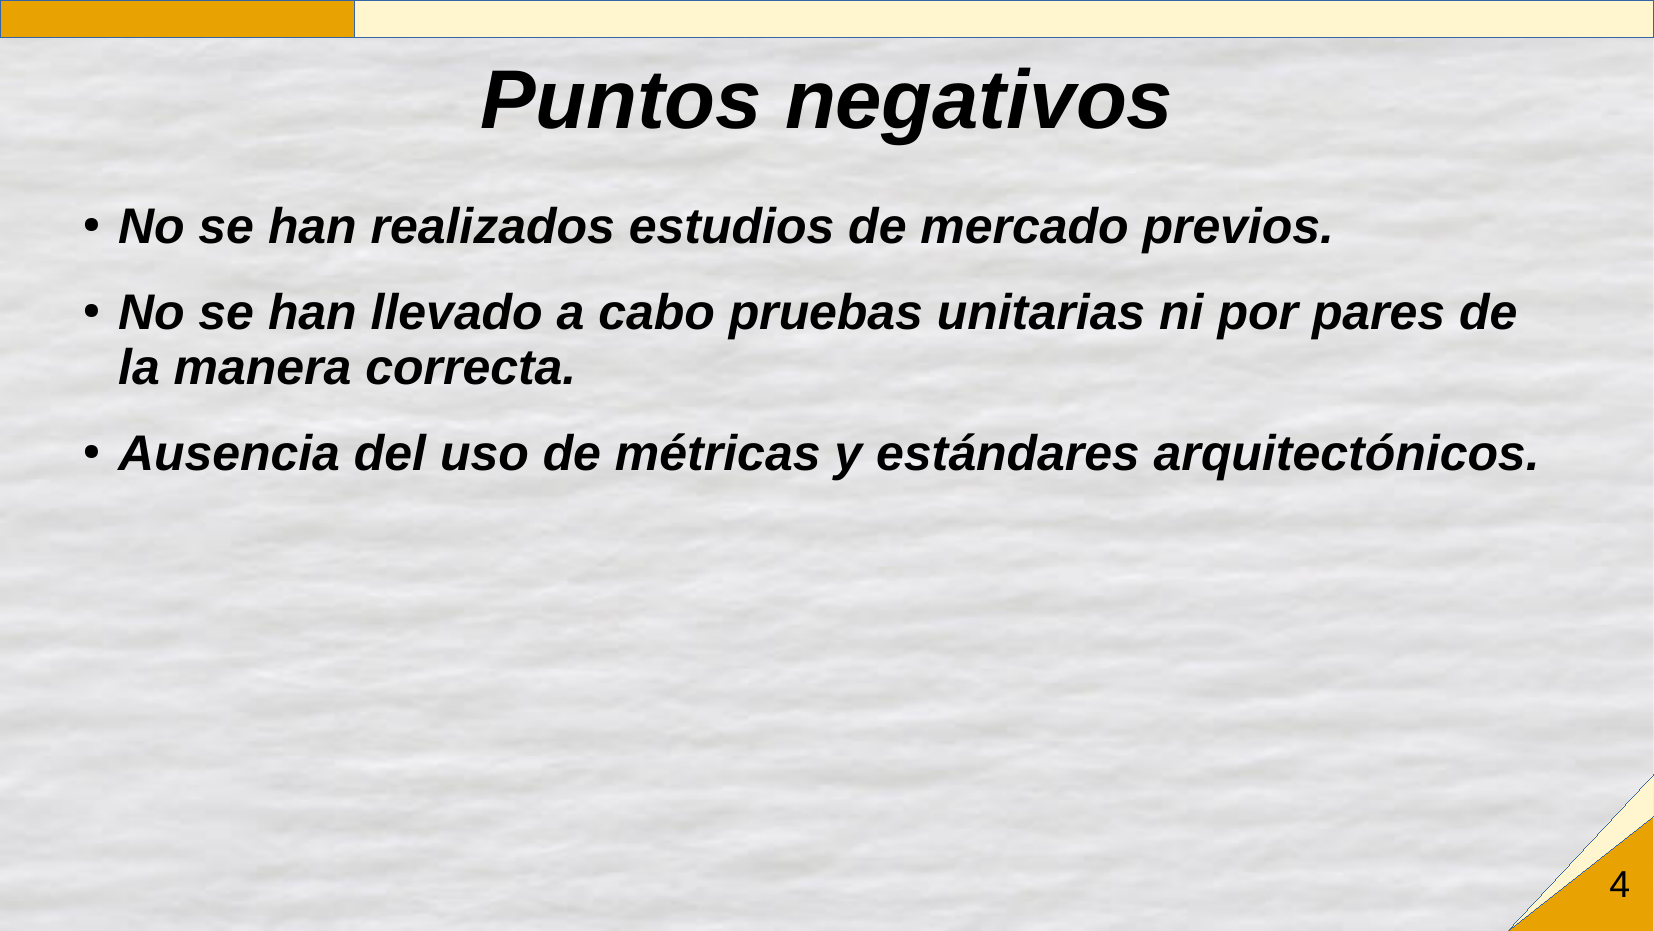

Puntos negativos
# No se han realizados estudios de mercado previos.
No se han llevado a cabo pruebas unitarias ni por pares de la manera correcta.
Ausencia del uso de métricas y estándares arquitectónicos.